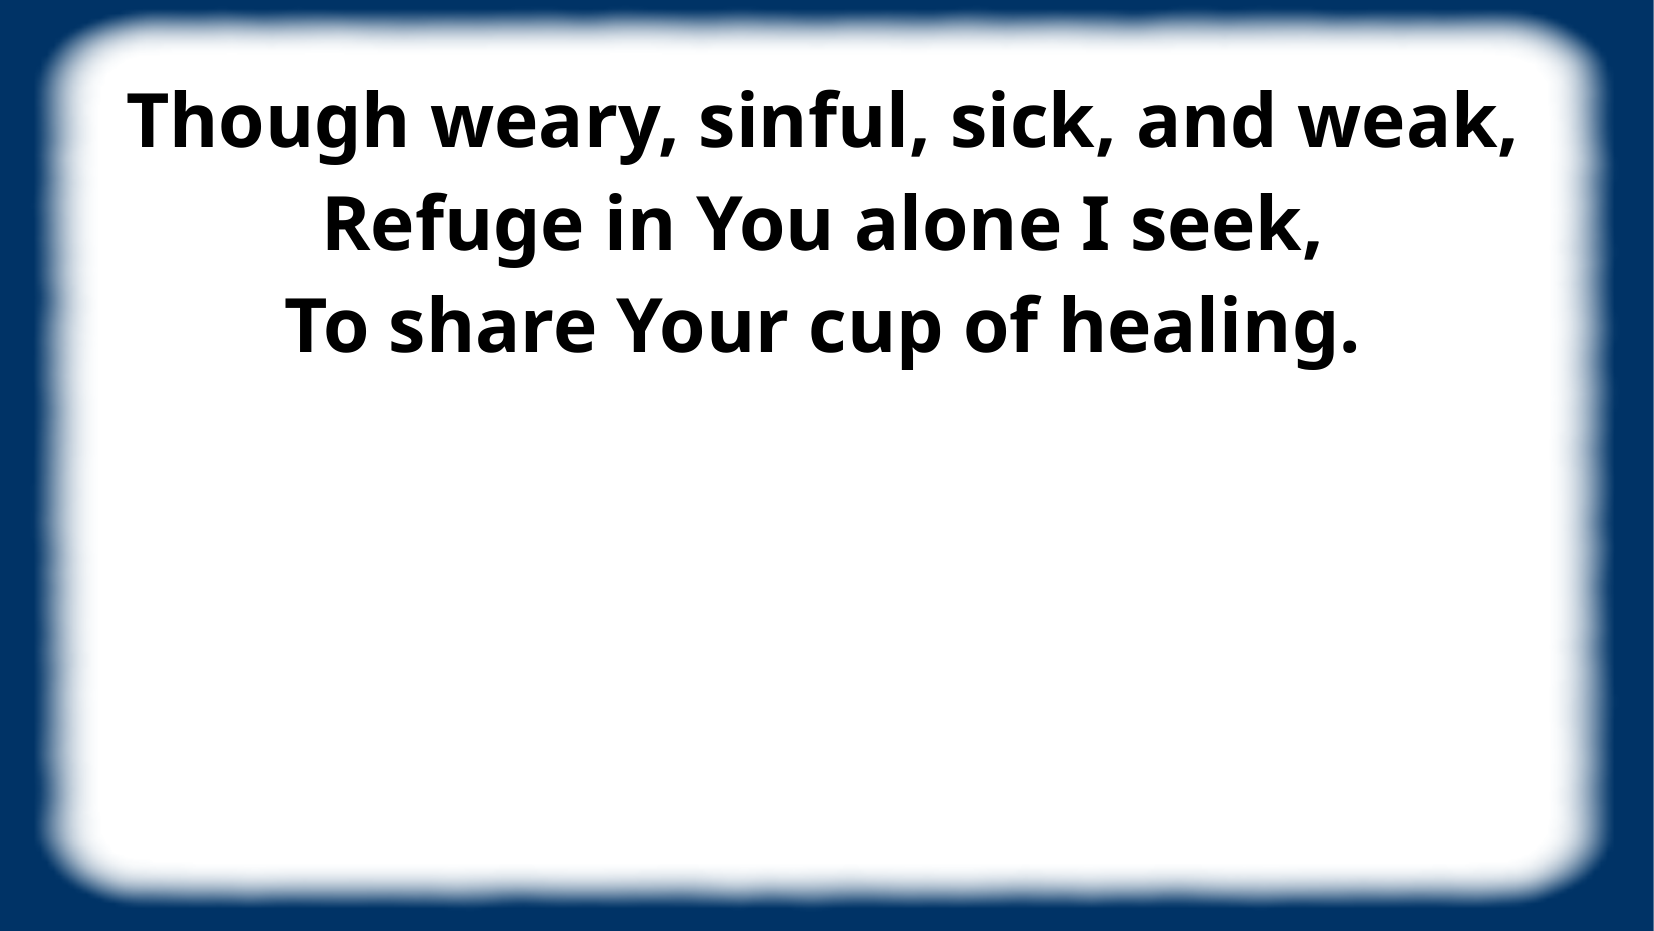

Though weary, sinful, sick, and weak,
Refuge in You alone I seek,
To share Your cup of healing.